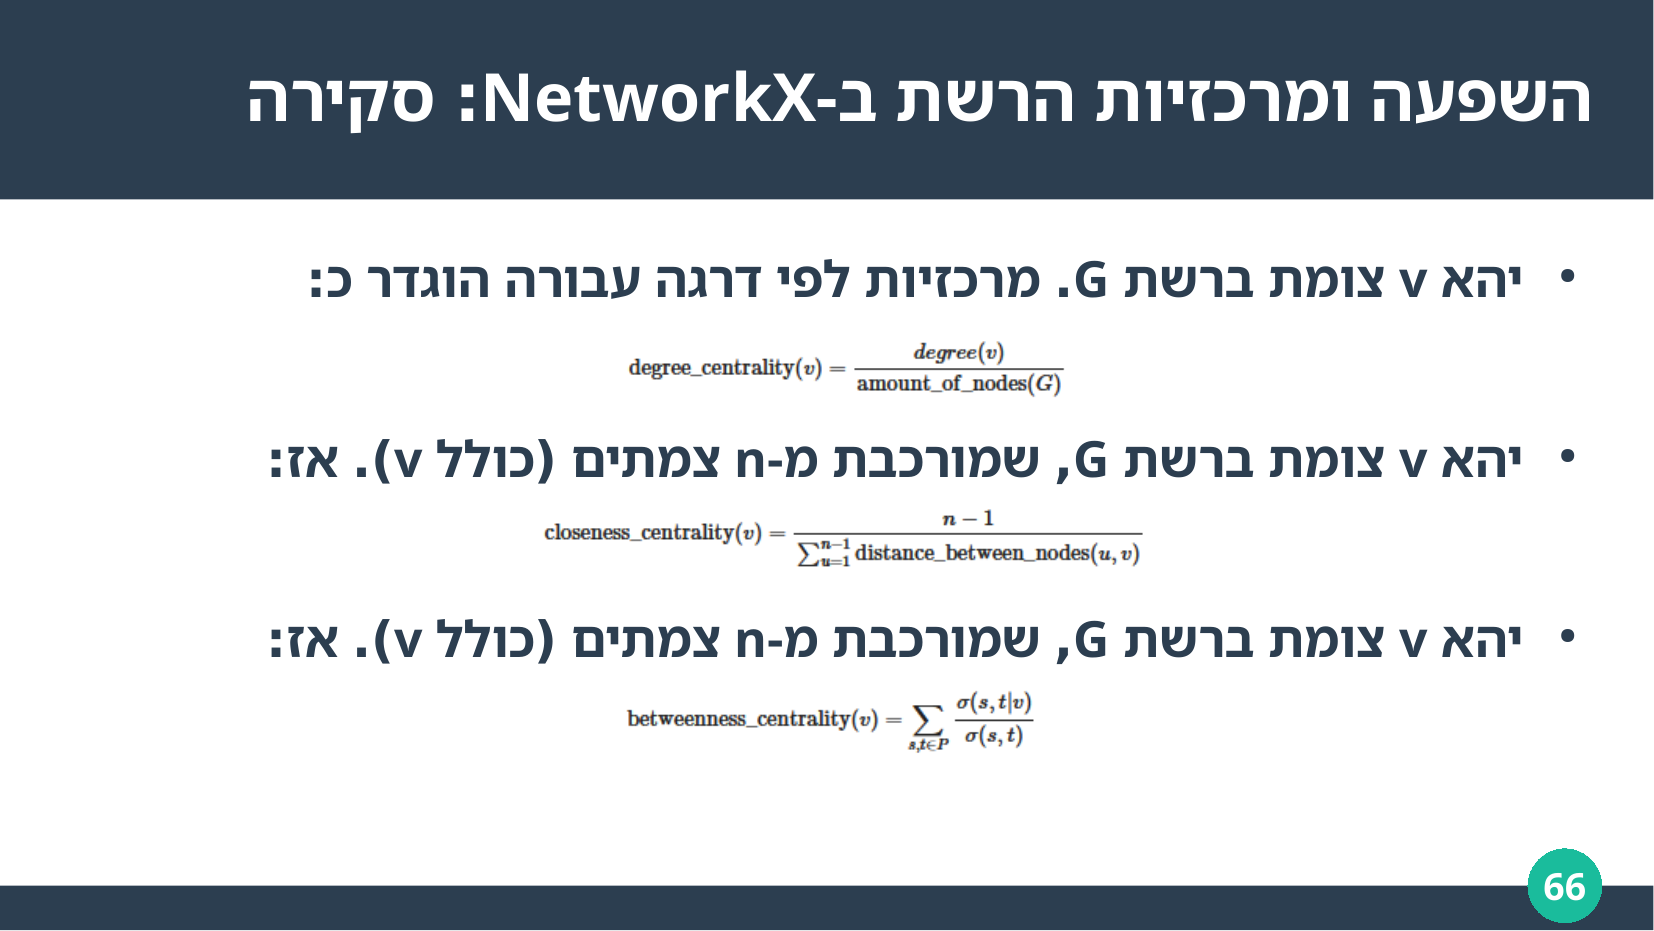

# השפעה ומרכזיות הרשת ב-NetworkX: סקירה
יהא v צומת ברשת G. מרכזיות לפי דרגה עבורה הוגדר כ:
יהא v צומת ברשת G, שמורכבת מ-n צמתים (כולל v). אז:
יהא v צומת ברשת G, שמורכבת מ-n צמתים (כולל v). אז:
66